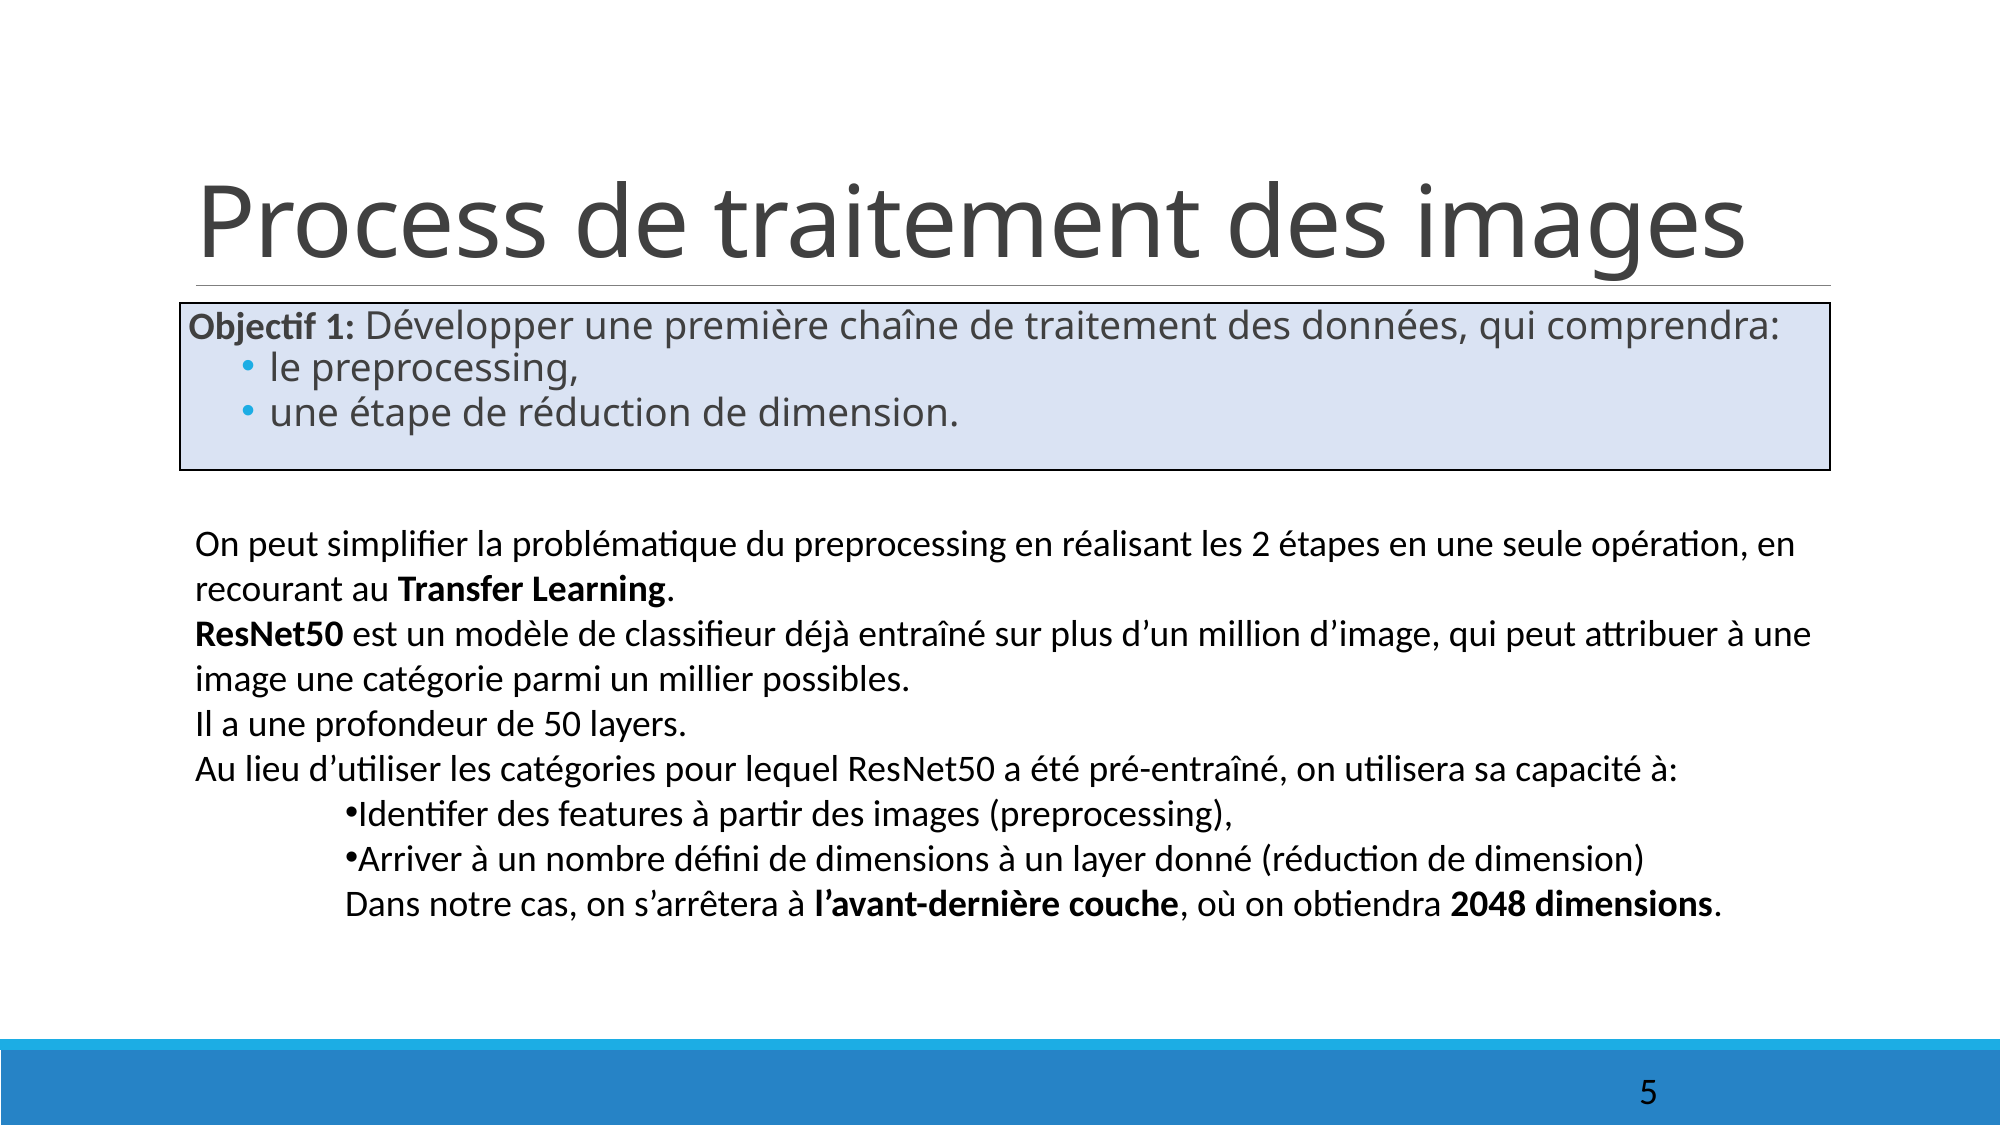

# Process de traitement des images
 Objectif 1: Développer une première chaîne de traitement des données, qui comprendra:
le preprocessing,
une étape de réduction de dimension.
On peut simplifier la problématique du preprocessing en réalisant les 2 étapes en une seule opération, en recourant au Transfer Learning.
ResNet50 est un modèle de classifieur déjà entraîné sur plus d’un million d’image, qui peut attribuer à une image une catégorie parmi un millier possibles.
Il a une profondeur de 50 layers.
Au lieu d’utiliser les catégories pour lequel ResNet50 a été pré-entraîné, on utilisera sa capacité à:
Identifer des features à partir des images (preprocessing),
Arriver à un nombre défini de dimensions à un layer donné (réduction de dimension)
Dans notre cas, on s’arrêtera à l’avant-dernière couche, où on obtiendra 2048 dimensions.
5